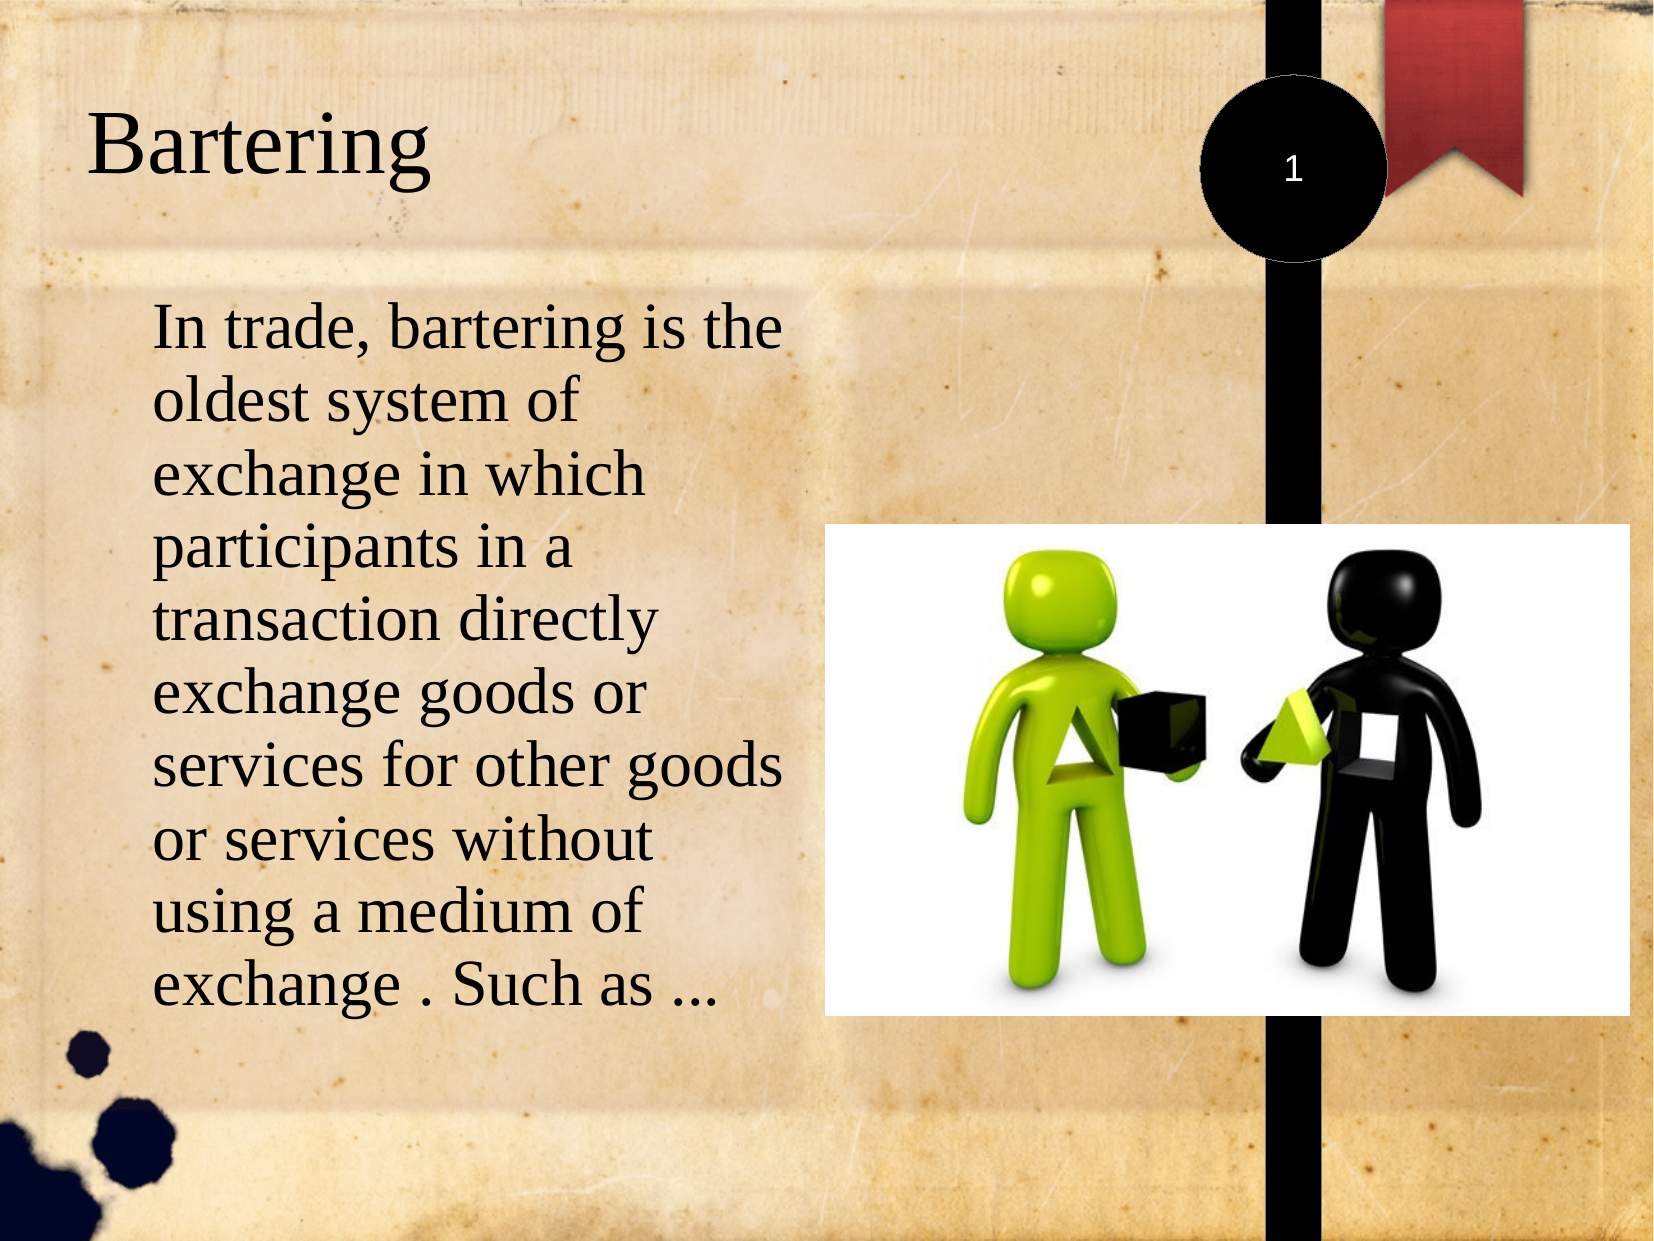

# Bartering
1
In trade, bartering is the oldest system of exchange in which participants in a transaction directly exchange goods or services for other goods or services without using a medium of exchange . Such as ...